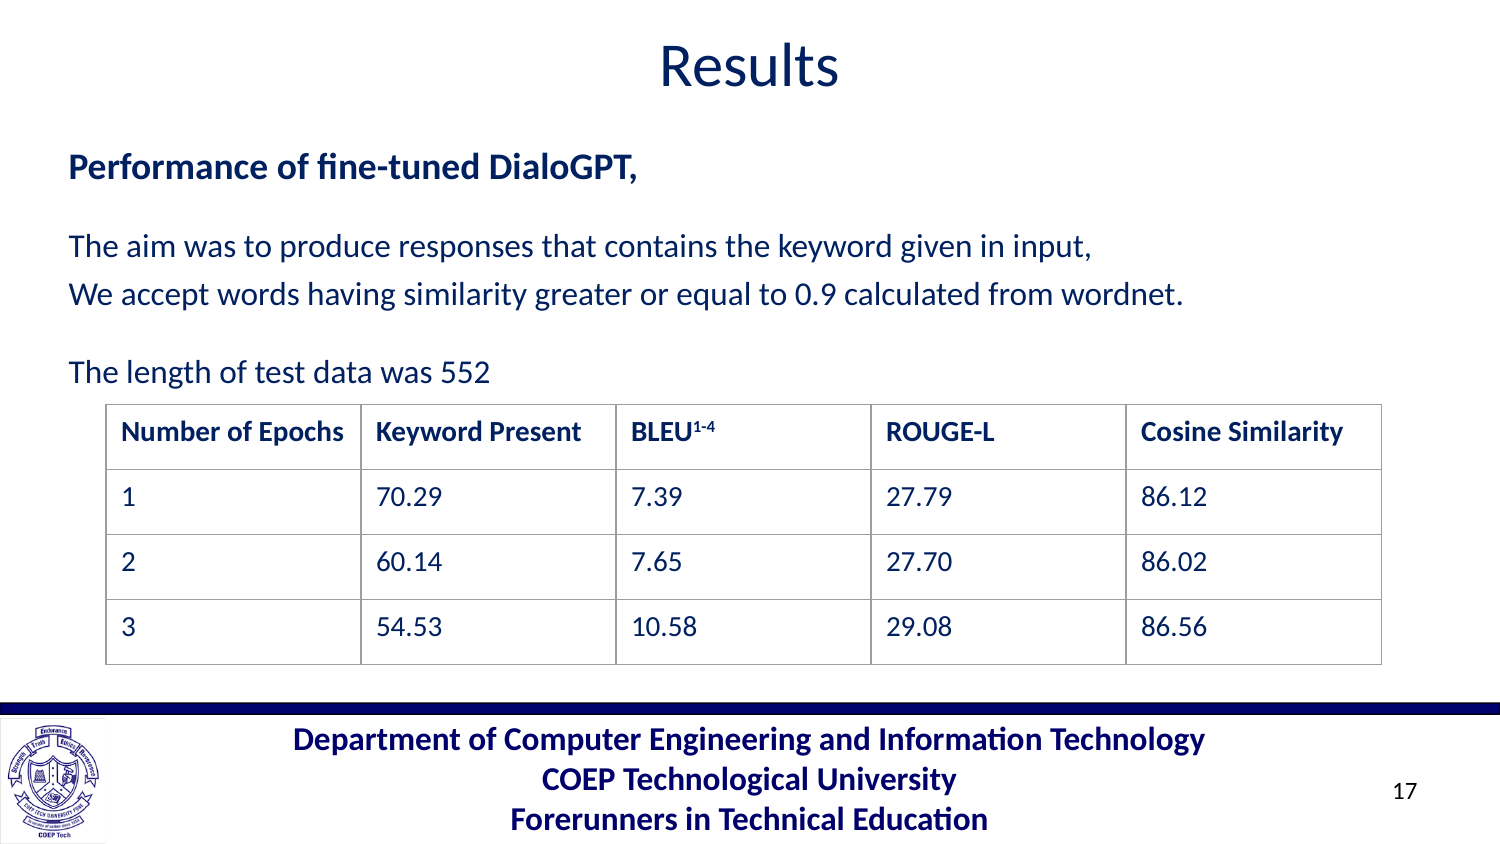

Results
Performance of fine-tuned DialoGPT,
The aim was to produce responses that contains the keyword given in input,
We accept words having similarity greater or equal to 0.9 calculated from wordnet.
The length of test data was 552
| Number of Epochs | Keyword Present | BLEU1-4 | ROUGE-L | Cosine Similarity |
| --- | --- | --- | --- | --- |
| 1 | 70.29 | 7.39 | 27.79 | 86.12 |
| 2 | 60.14 | 7.65 | 27.70 | 86.02 |
| 3 | 54.53 | 10.58 | 29.08 | 86.56 |
Department of Computer Engineering and Information Technology
COEP Technological University
Forerunners in Technical Education
17